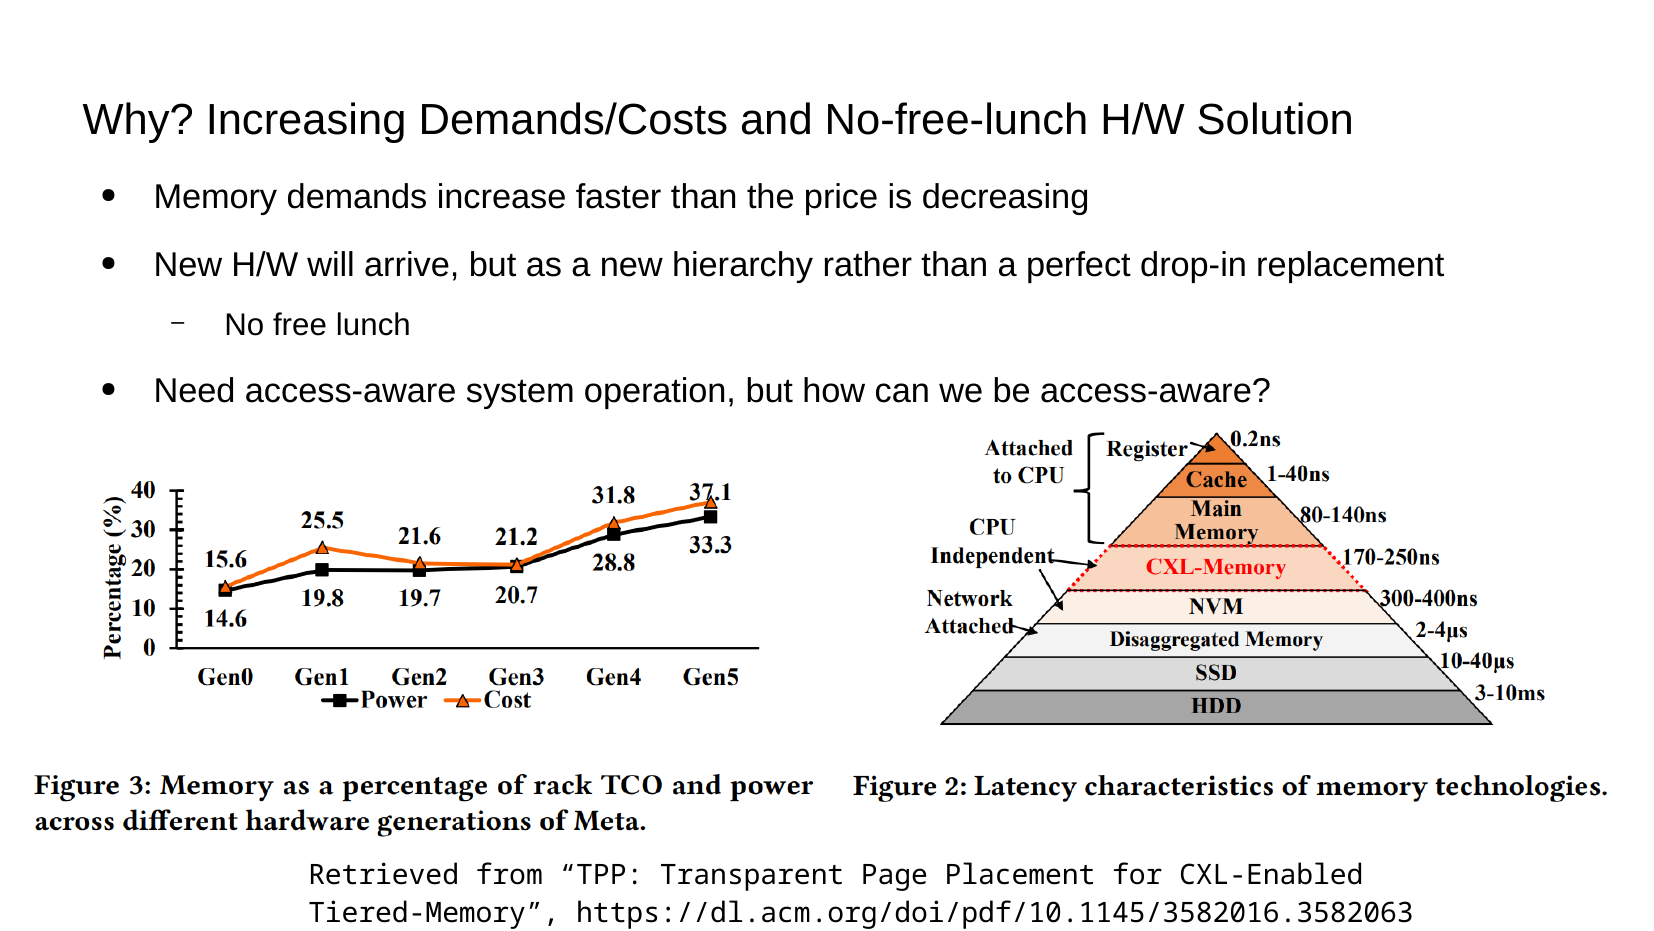

# Why? Increasing Demands/Costs and No-free-lunch H/W Solution
Memory demands increase faster than the price is decreasing
New H/W will arrive, but as a new hierarchy rather than a perfect drop-in replacement
No free lunch
Need access-aware system operation, but how can we be access-aware?
Retrieved from “TPP: Transparent Page Placement for CXL-Enabled Tiered-Memory”, https://dl.acm.org/doi/pdf/10.1145/3582016.3582063